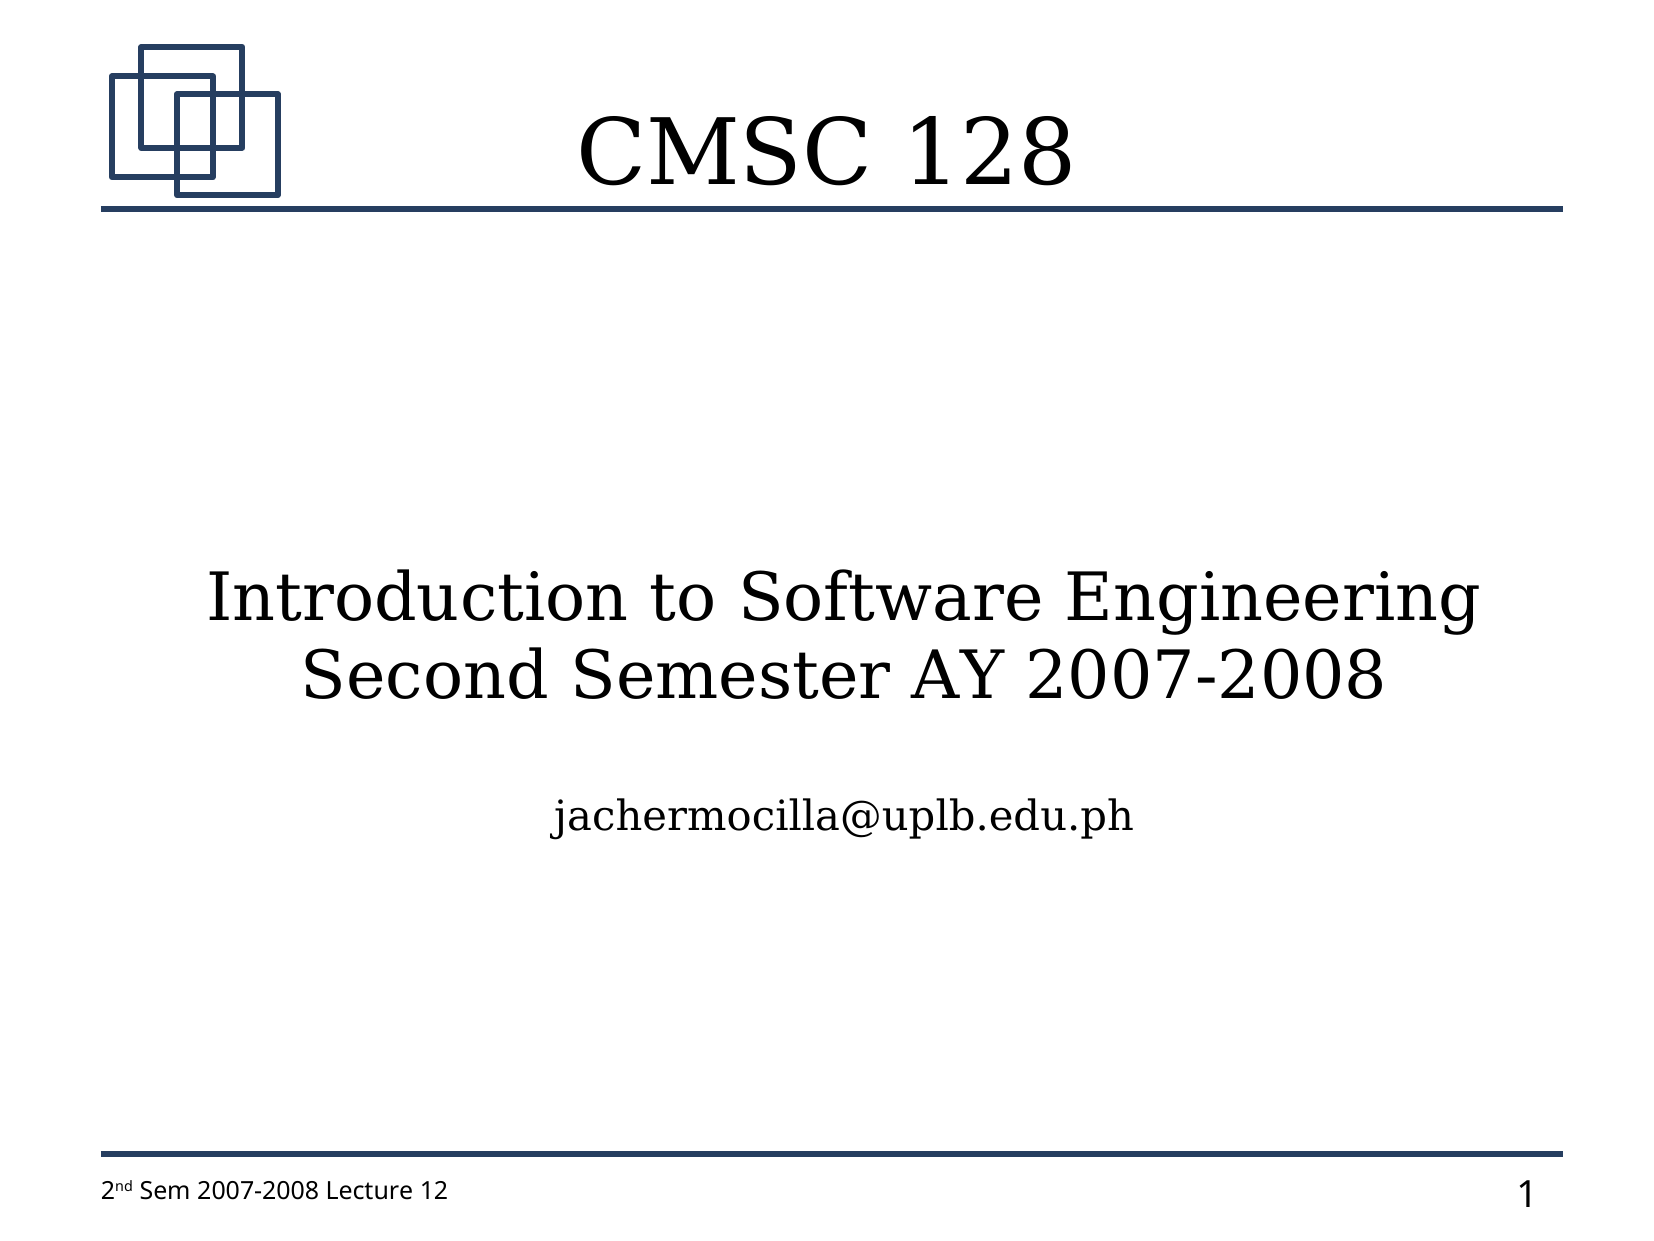

# CMSC 128
Introduction to Software Engineering
Second Semester AY 2007-2008
jachermocilla@uplb.edu.ph